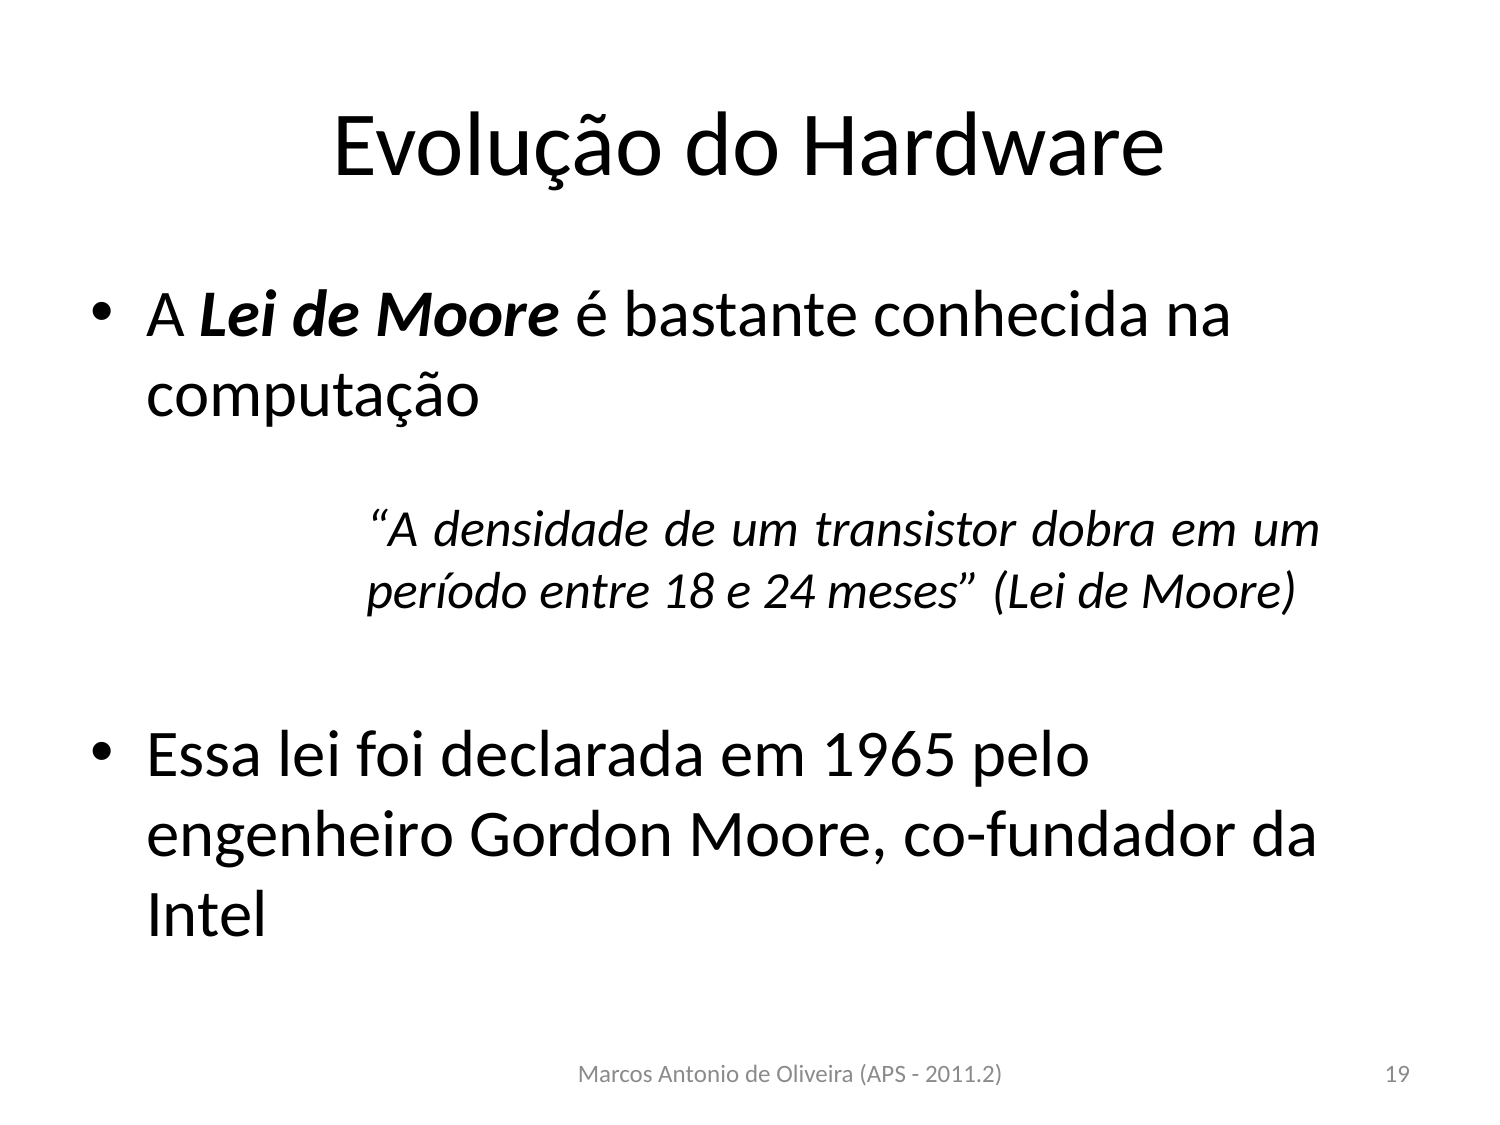

# Evolução do Hardware
A Lei de Moore é bastante conhecida na computação
Essa lei foi declarada em 1965 pelo engenheiro Gordon Moore, co-fundador da Intel
“A densidade de um transistor dobra em um período entre 18 e 24 meses” (Lei de Moore)
Marcos Antonio de Oliveira (APS - 2011.2)